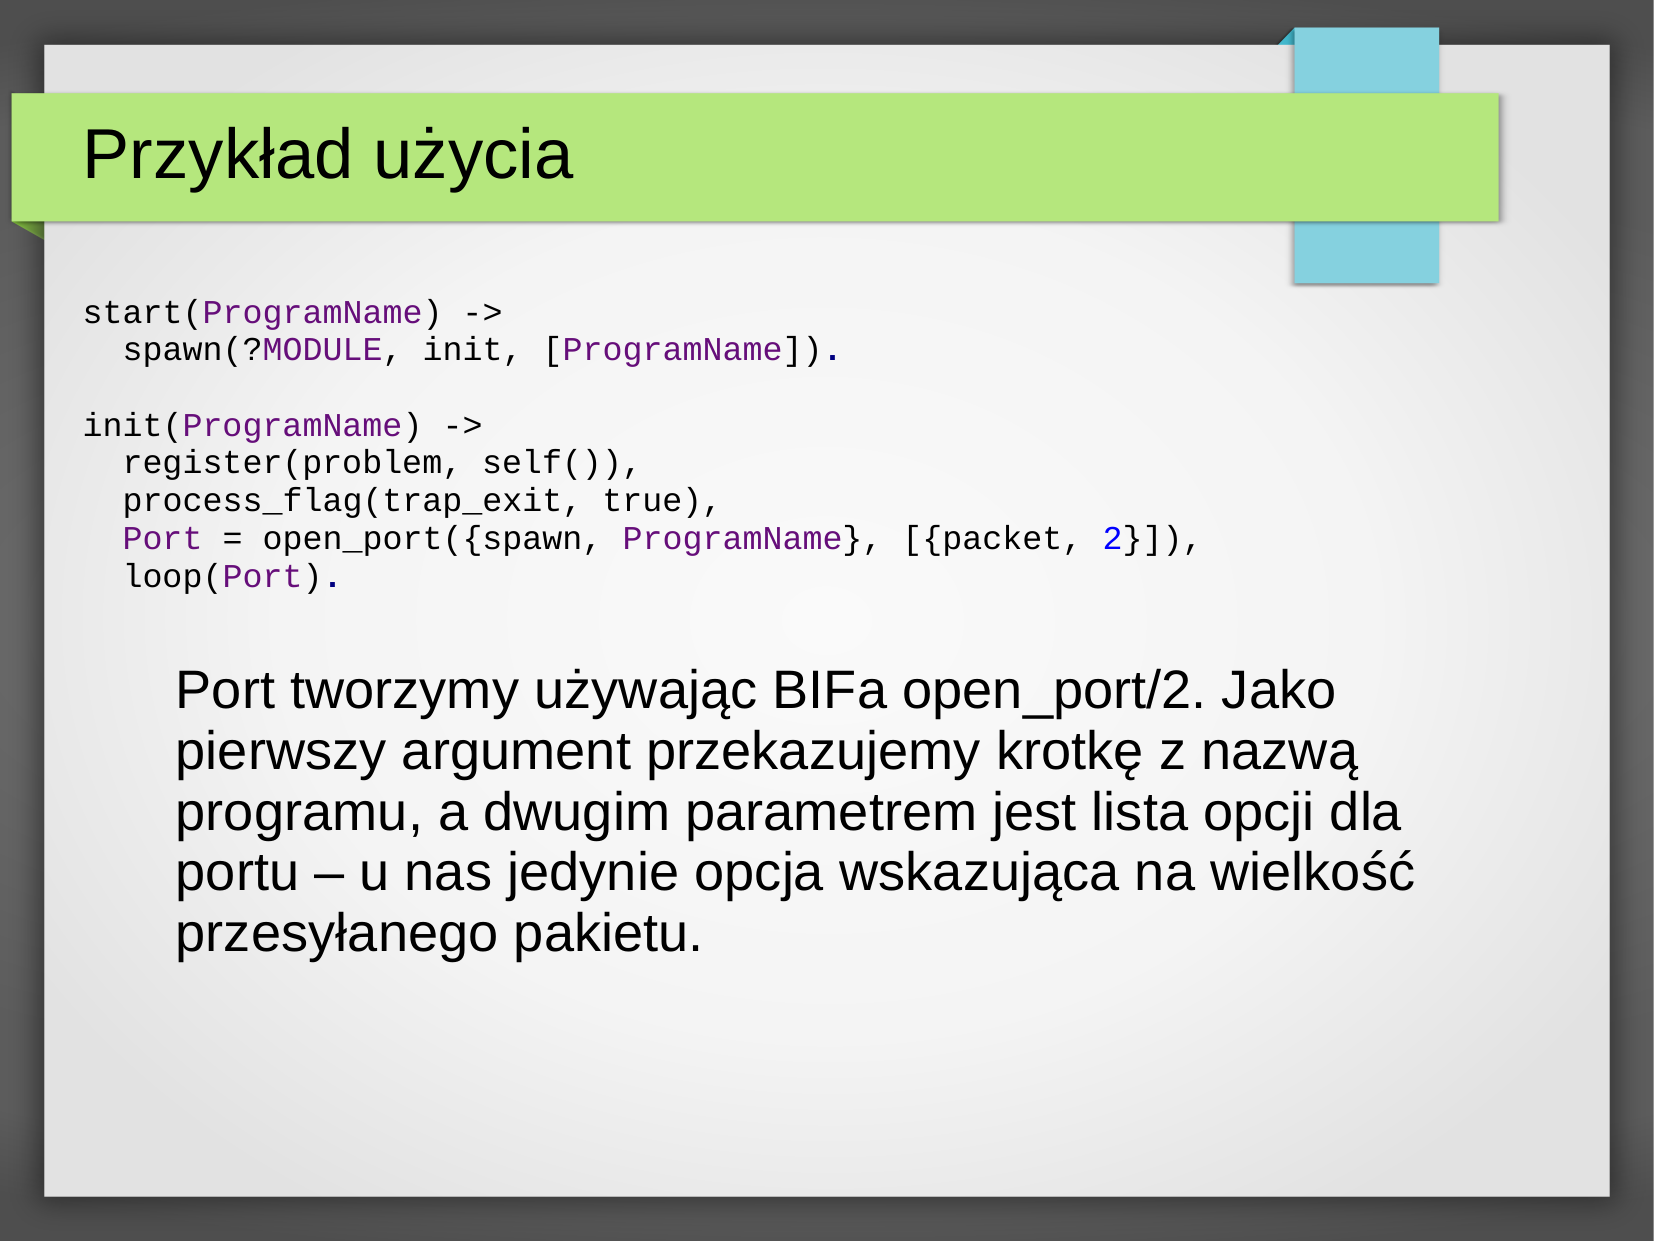

# Przykład użycia
start(ProgramName) ->
 spawn(?MODULE, init, [ProgramName]).
init(ProgramName) ->
 register(problem, self()),
 process_flag(trap_exit, true),
 Port = open_port({spawn, ProgramName}, [{packet, 2}]),
 loop(Port).
Port tworzymy używając BIFa open_port/2. Jako pierwszy argument przekazujemy krotkę z nazwą programu, a dwugim parametrem jest lista opcji dla portu – u nas jedynie opcja wskazująca na wielkość przesyłanego pakietu.